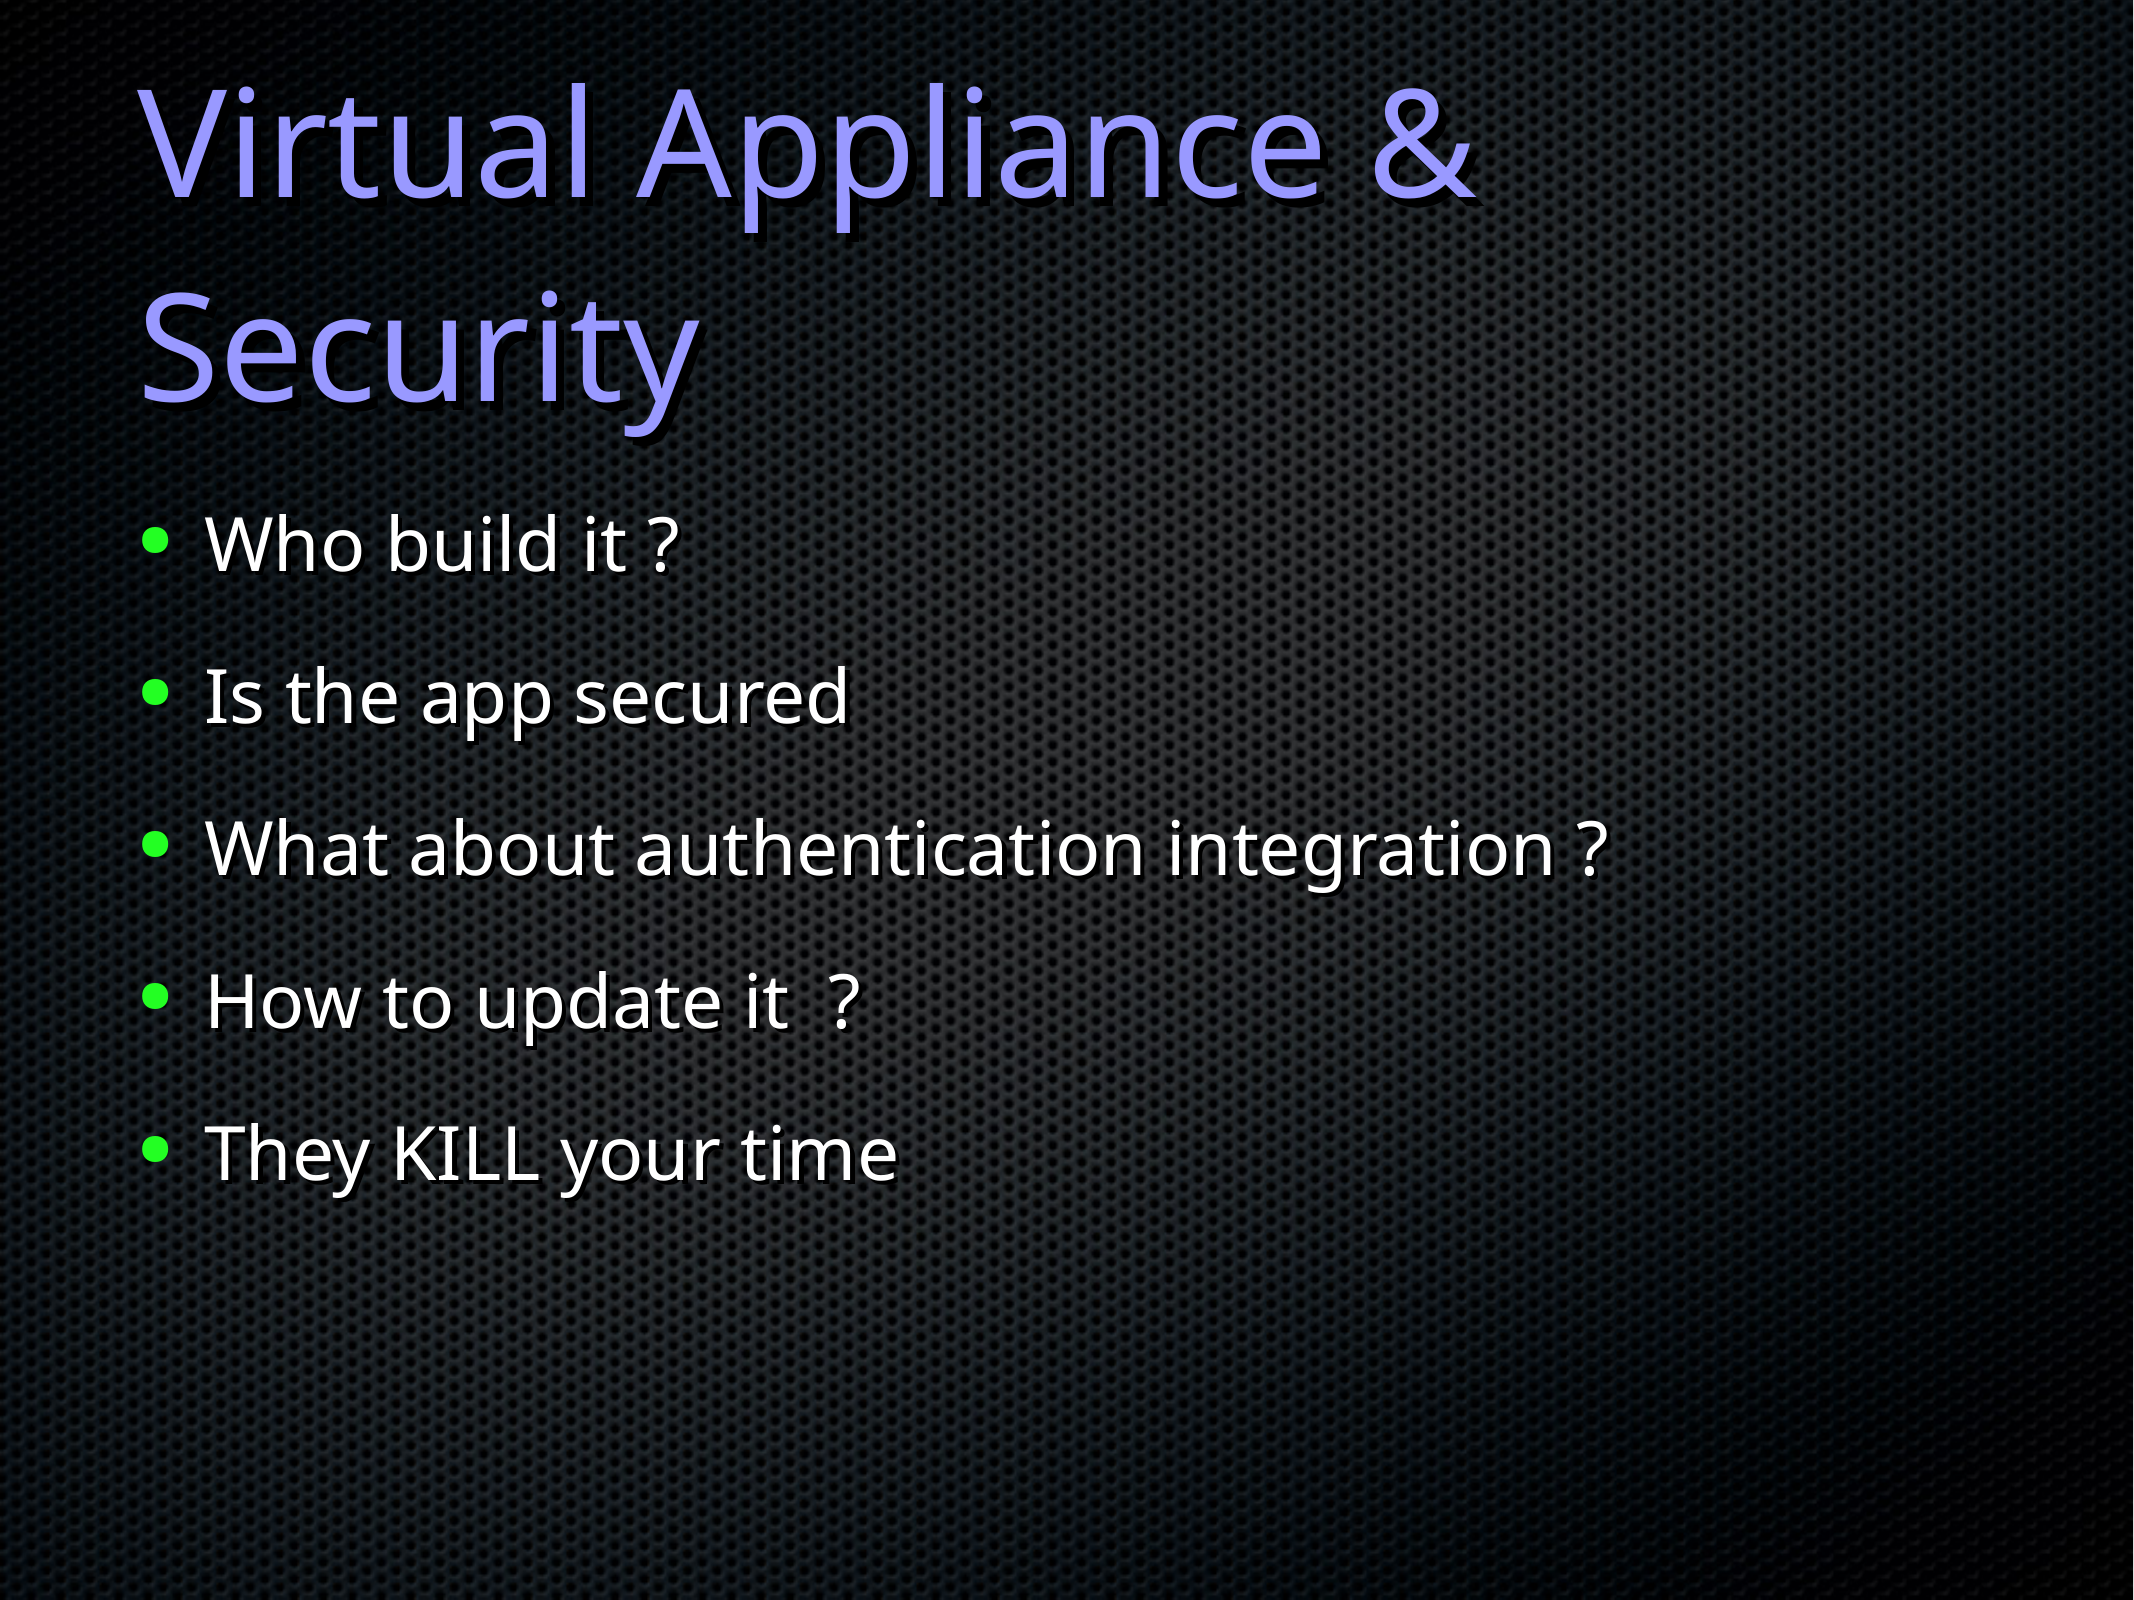

# Virtual Appliance & Security
Who build it ?
Is the app secured
What about authentication integration ?
How to update it ?
They KILL your time